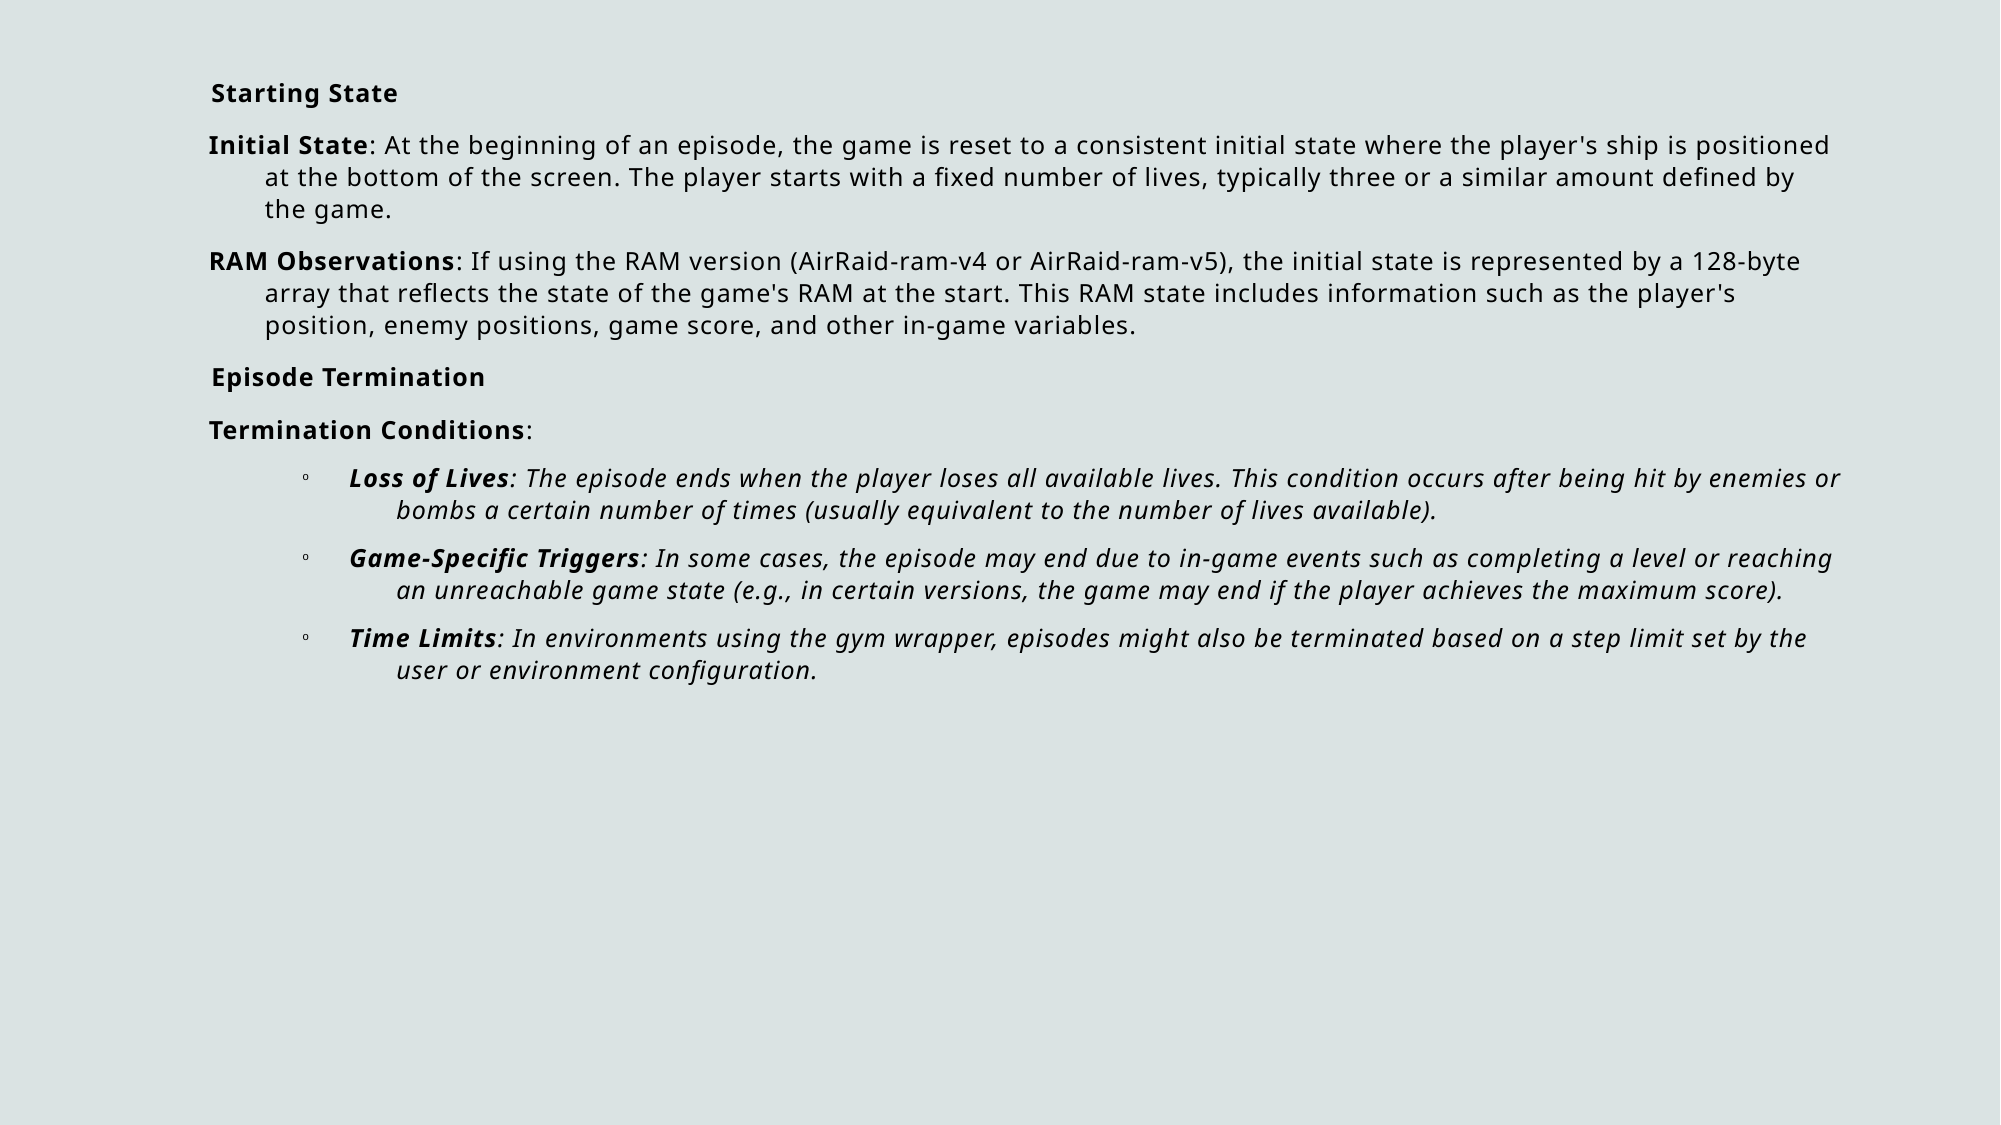

# Starting State
Initial State: At the beginning of an episode, the game is reset to a consistent initial state where the player's ship is positioned at the bottom of the screen. The player starts with a fixed number of lives, typically three or a similar amount defined by the game.
RAM Observations: If using the RAM version (AirRaid-ram-v4 or AirRaid-ram-v5), the initial state is represented by a 128-byte array that reflects the state of the game's RAM at the start. This RAM state includes information such as the player's position, enemy positions, game score, and other in-game variables.
Episode Termination
Termination Conditions:
Loss of Lives: The episode ends when the player loses all available lives. This condition occurs after being hit by enemies or bombs a certain number of times (usually equivalent to the number of lives available).
Game-Specific Triggers: In some cases, the episode may end due to in-game events such as completing a level or reaching an unreachable game state (e.g., in certain versions, the game may end if the player achieves the maximum score).
Time Limits: In environments using the gym wrapper, episodes might also be terminated based on a step limit set by the user or environment configuration.